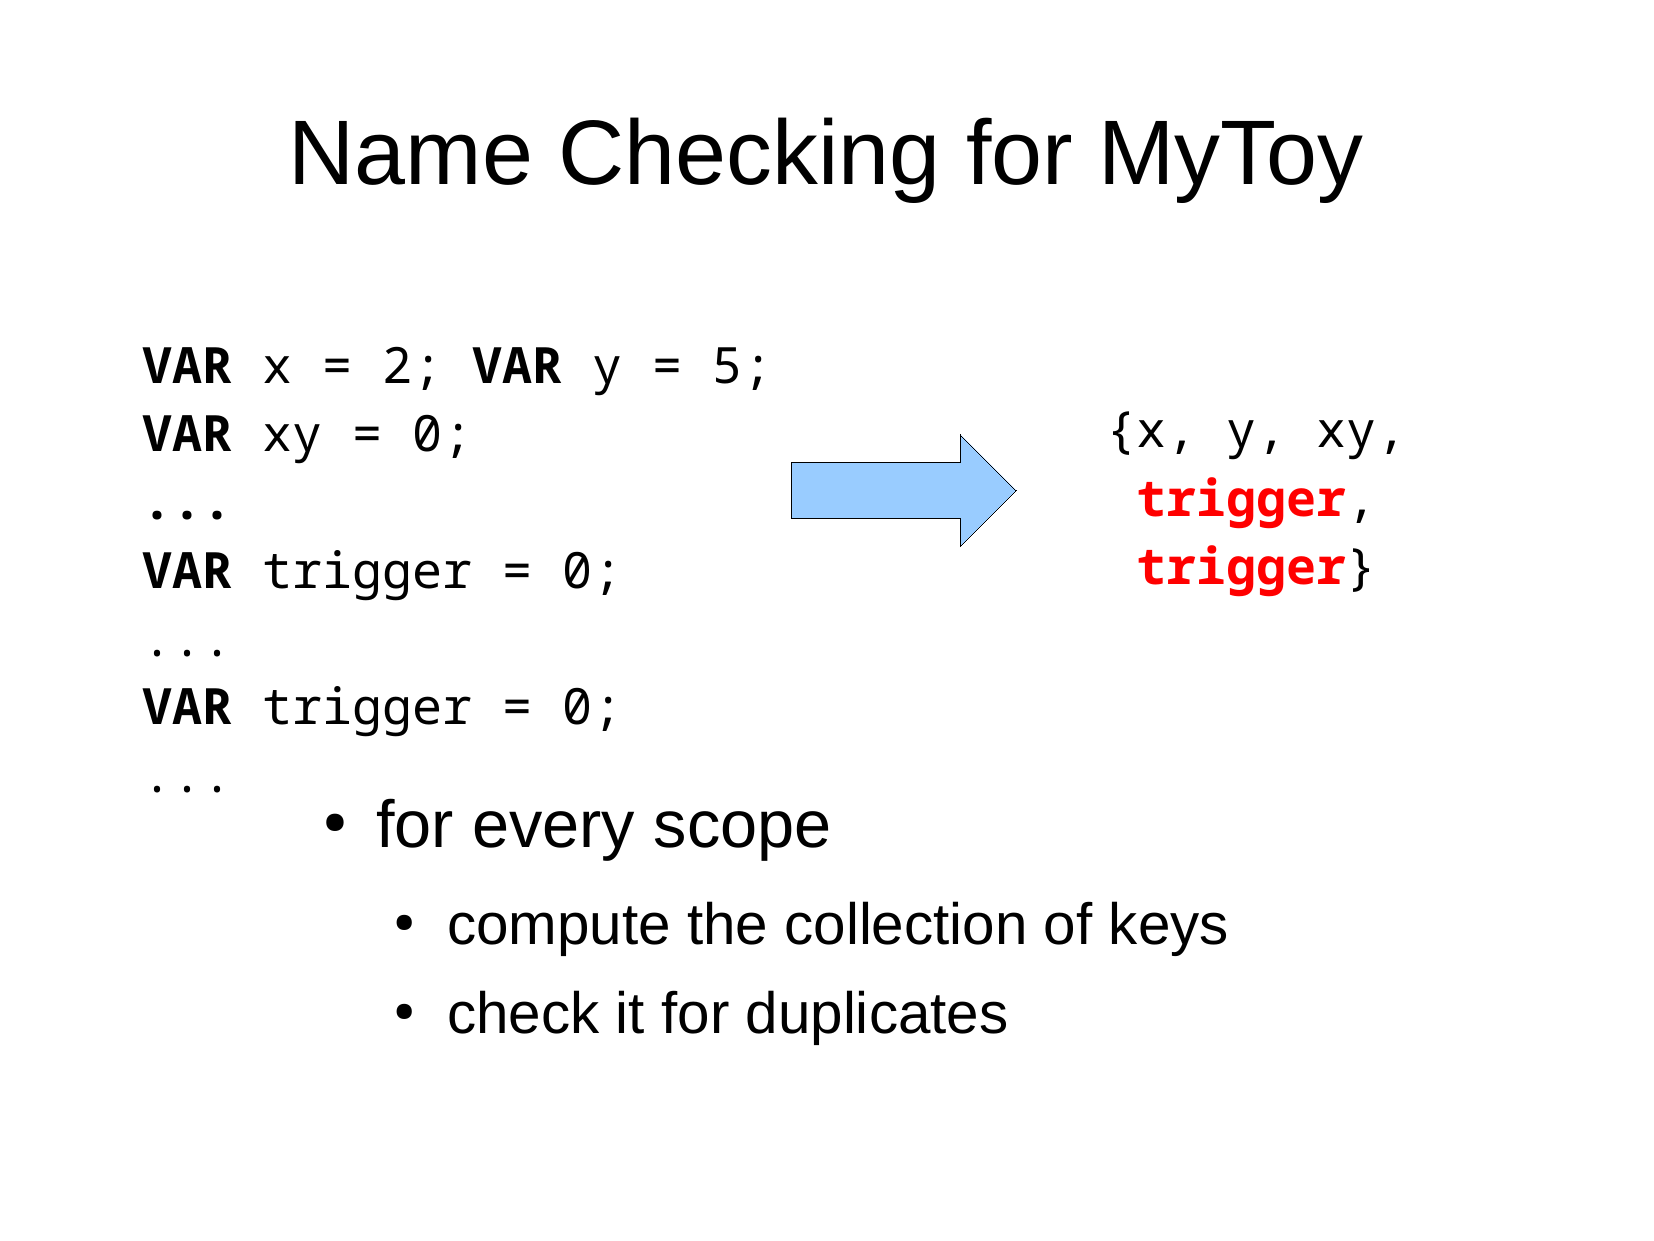

# Name Checking for MyToy
VAR x = 2; VAR y = 5;
VAR xy = 0;
...
VAR trigger = 0;
...
VAR trigger = 0;
...
{x, y, xy,
 trigger,
 trigger}
for every scope
compute the collection of keys
check it for duplicates